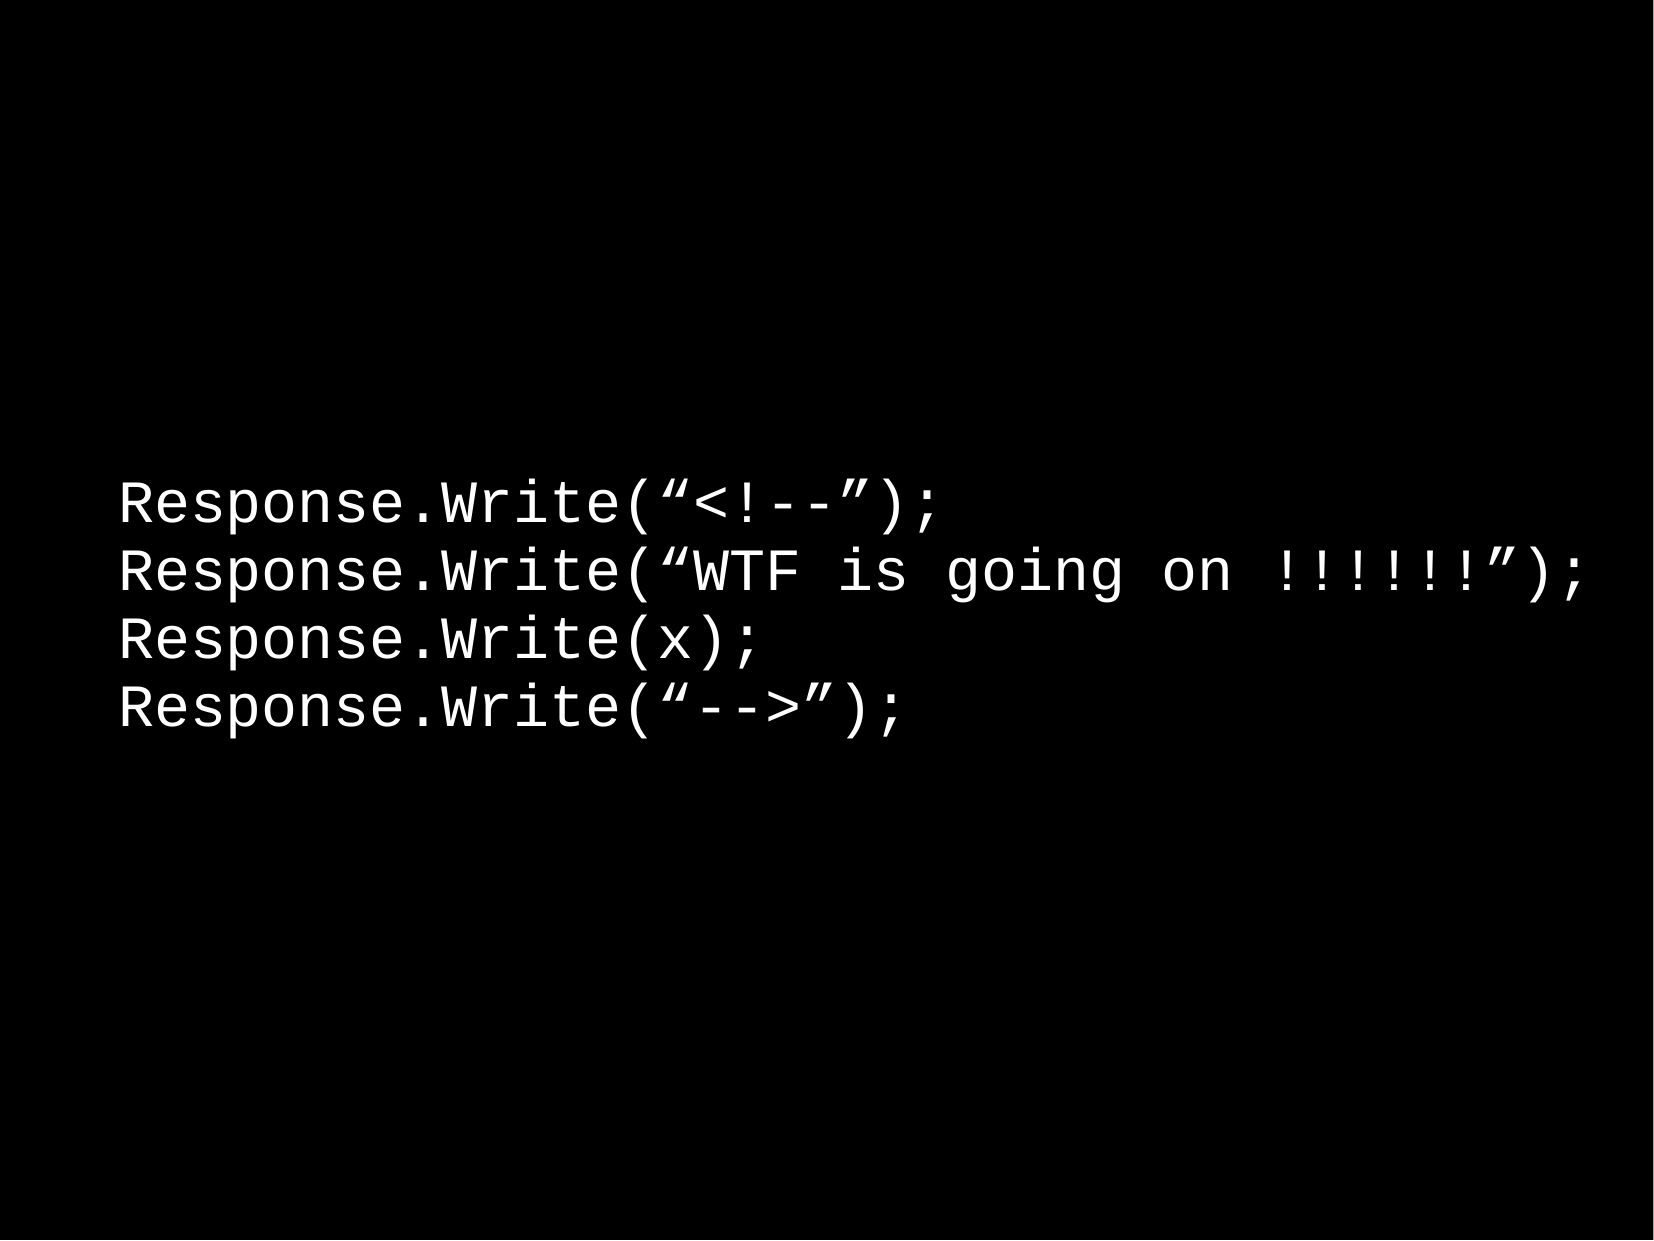

# Response.Write(“<!--”); Response.Write(“WTF is going on !!!!!!”); Response.Write(x); Response.Write(“-->”);